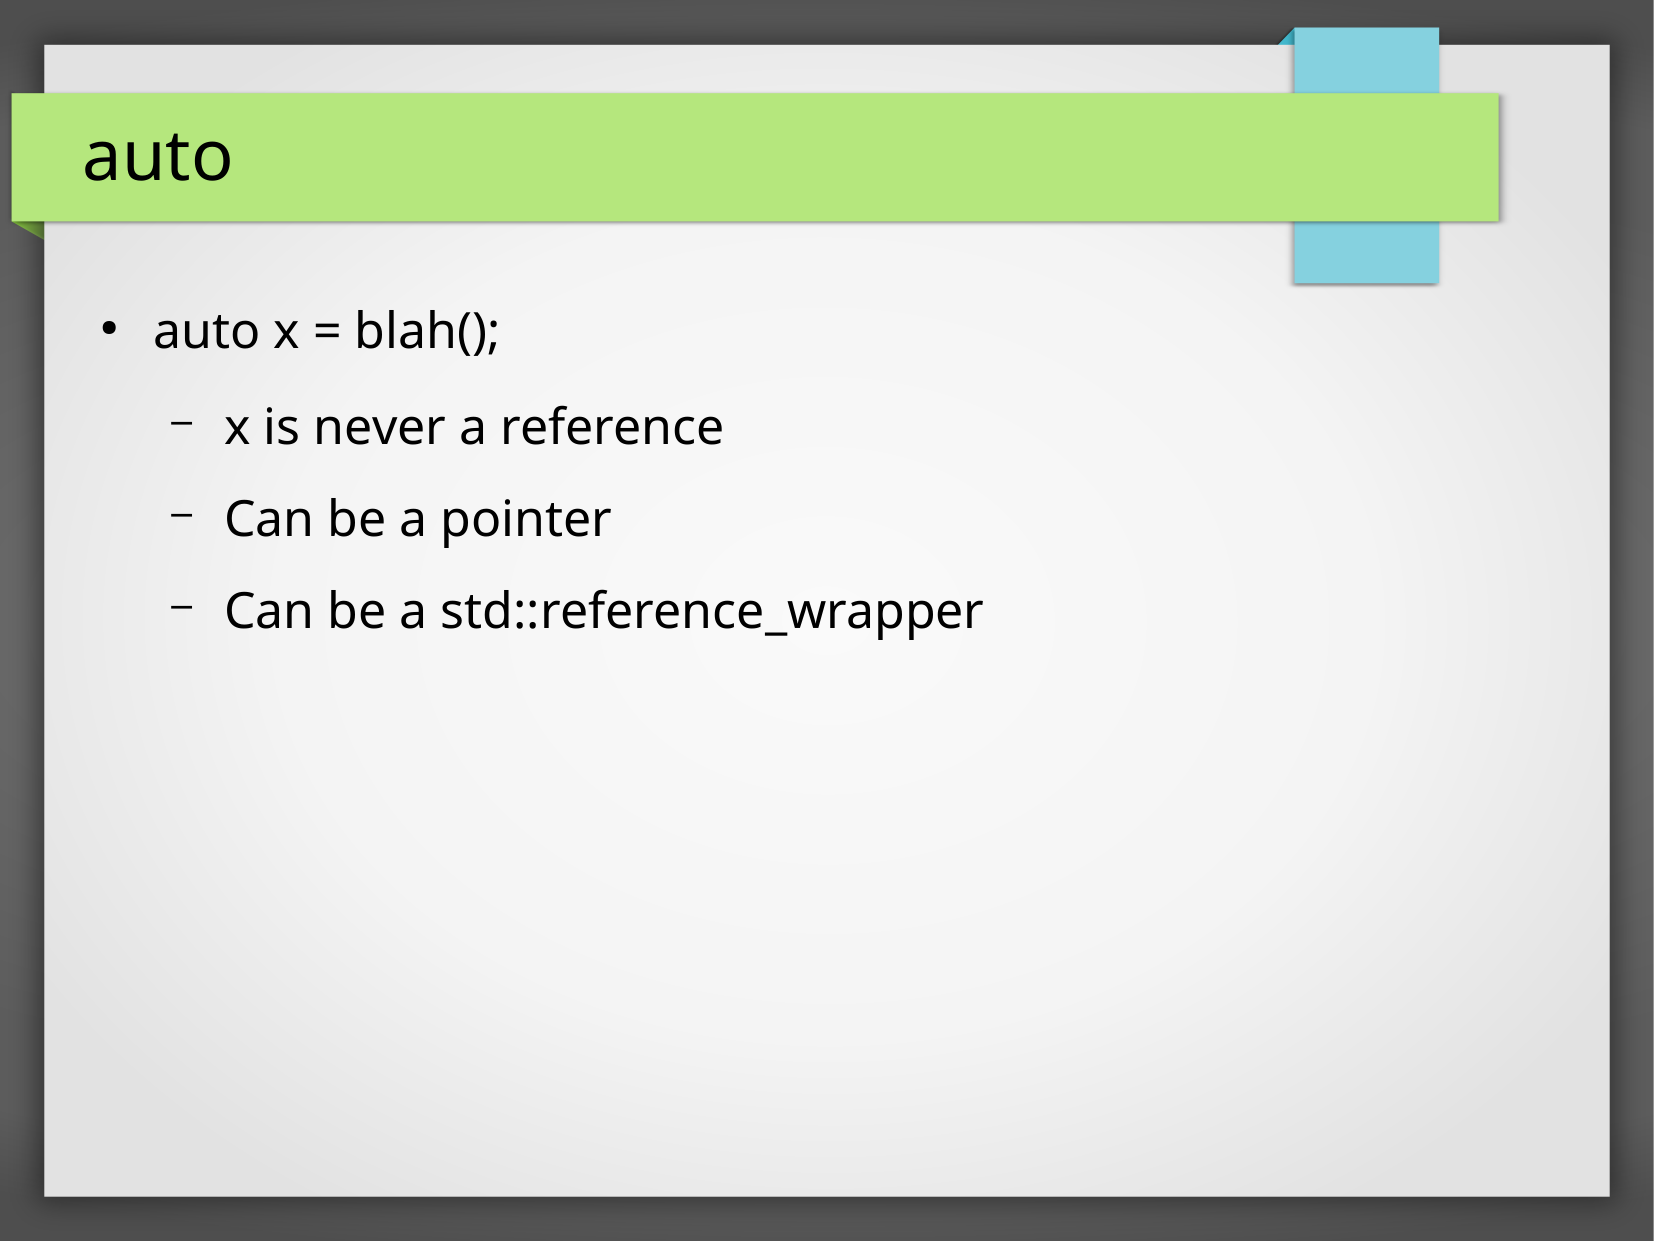

# auto
auto x = blah();
x is never a reference
Can be a pointer
Can be a std::reference_wrapper